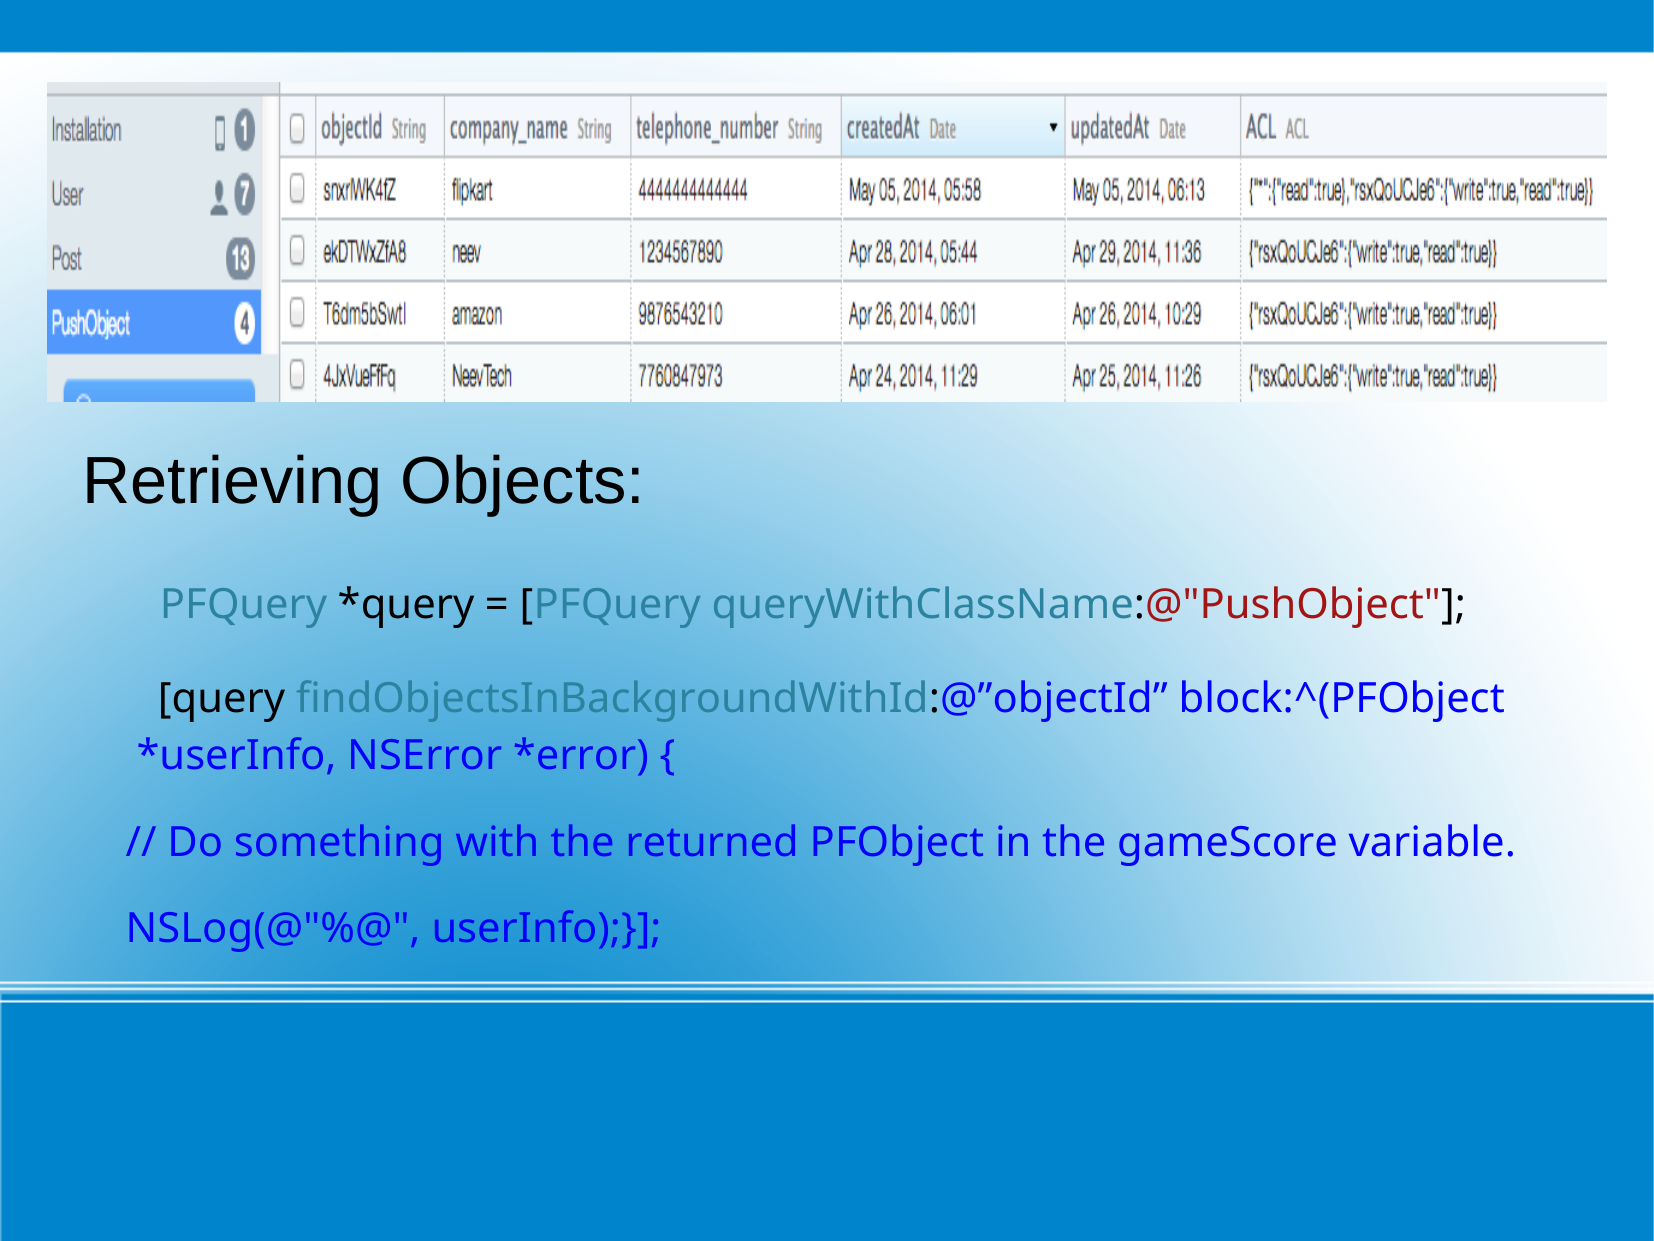

# Retrieving Objects:
 PFQuery *query = [PFQuery queryWithClassName:@"PushObject"];
 [query findObjectsInBackgroundWithId:@”objectId” block:^(PFObject *userInfo, NSError *error) {
 // Do something with the returned PFObject in the gameScore variable.
 NSLog(@"%@", userInfo);}];